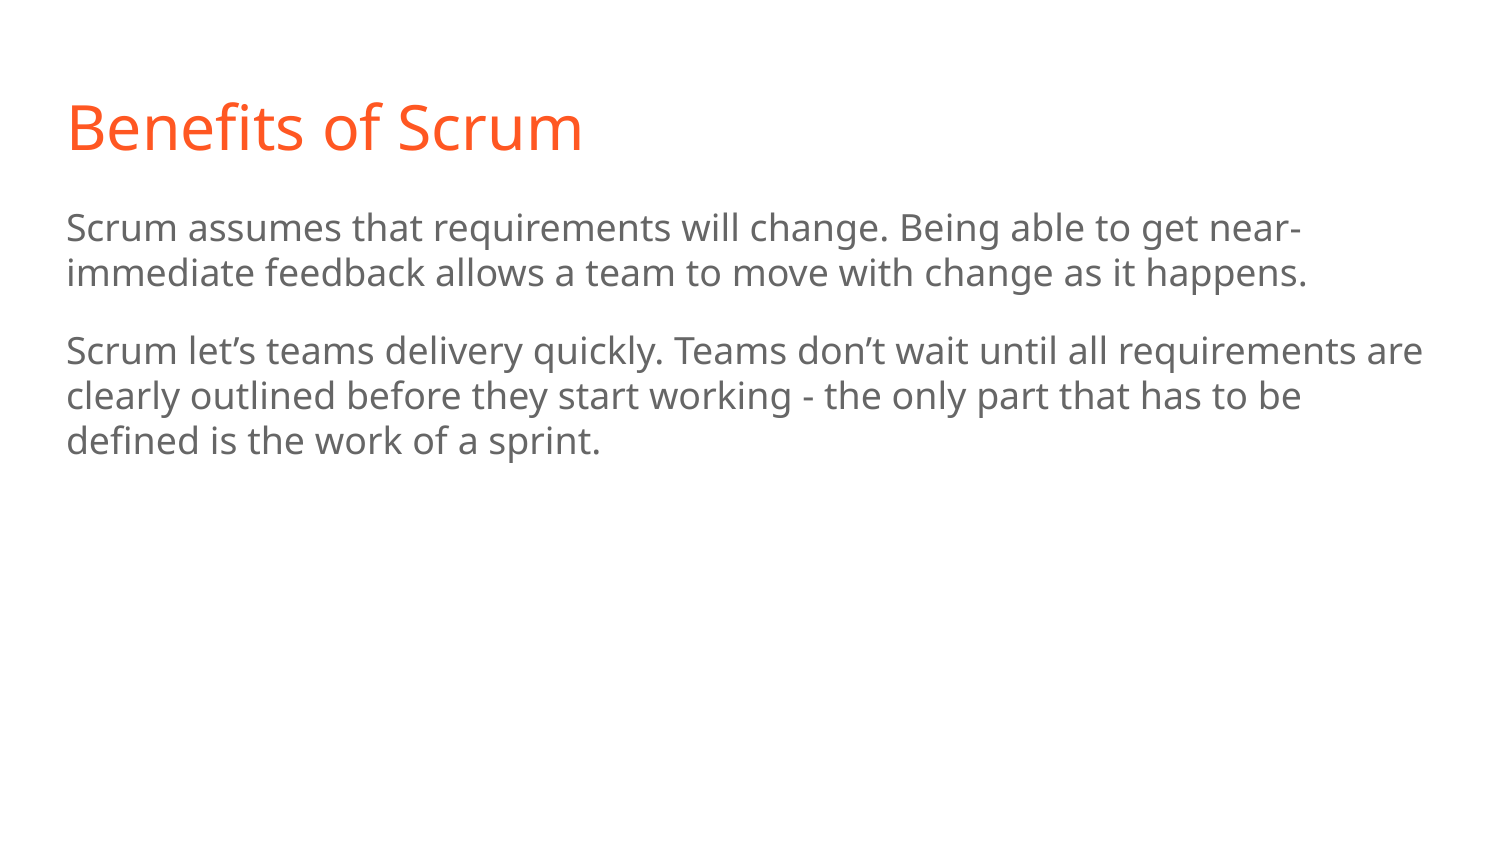

# Benefits of Scrum
Scrum assumes that requirements will change. Being able to get near-immediate feedback allows a team to move with change as it happens.
Scrum let’s teams delivery quickly. Teams don’t wait until all requirements are clearly outlined before they start working - the only part that has to be defined is the work of a sprint.